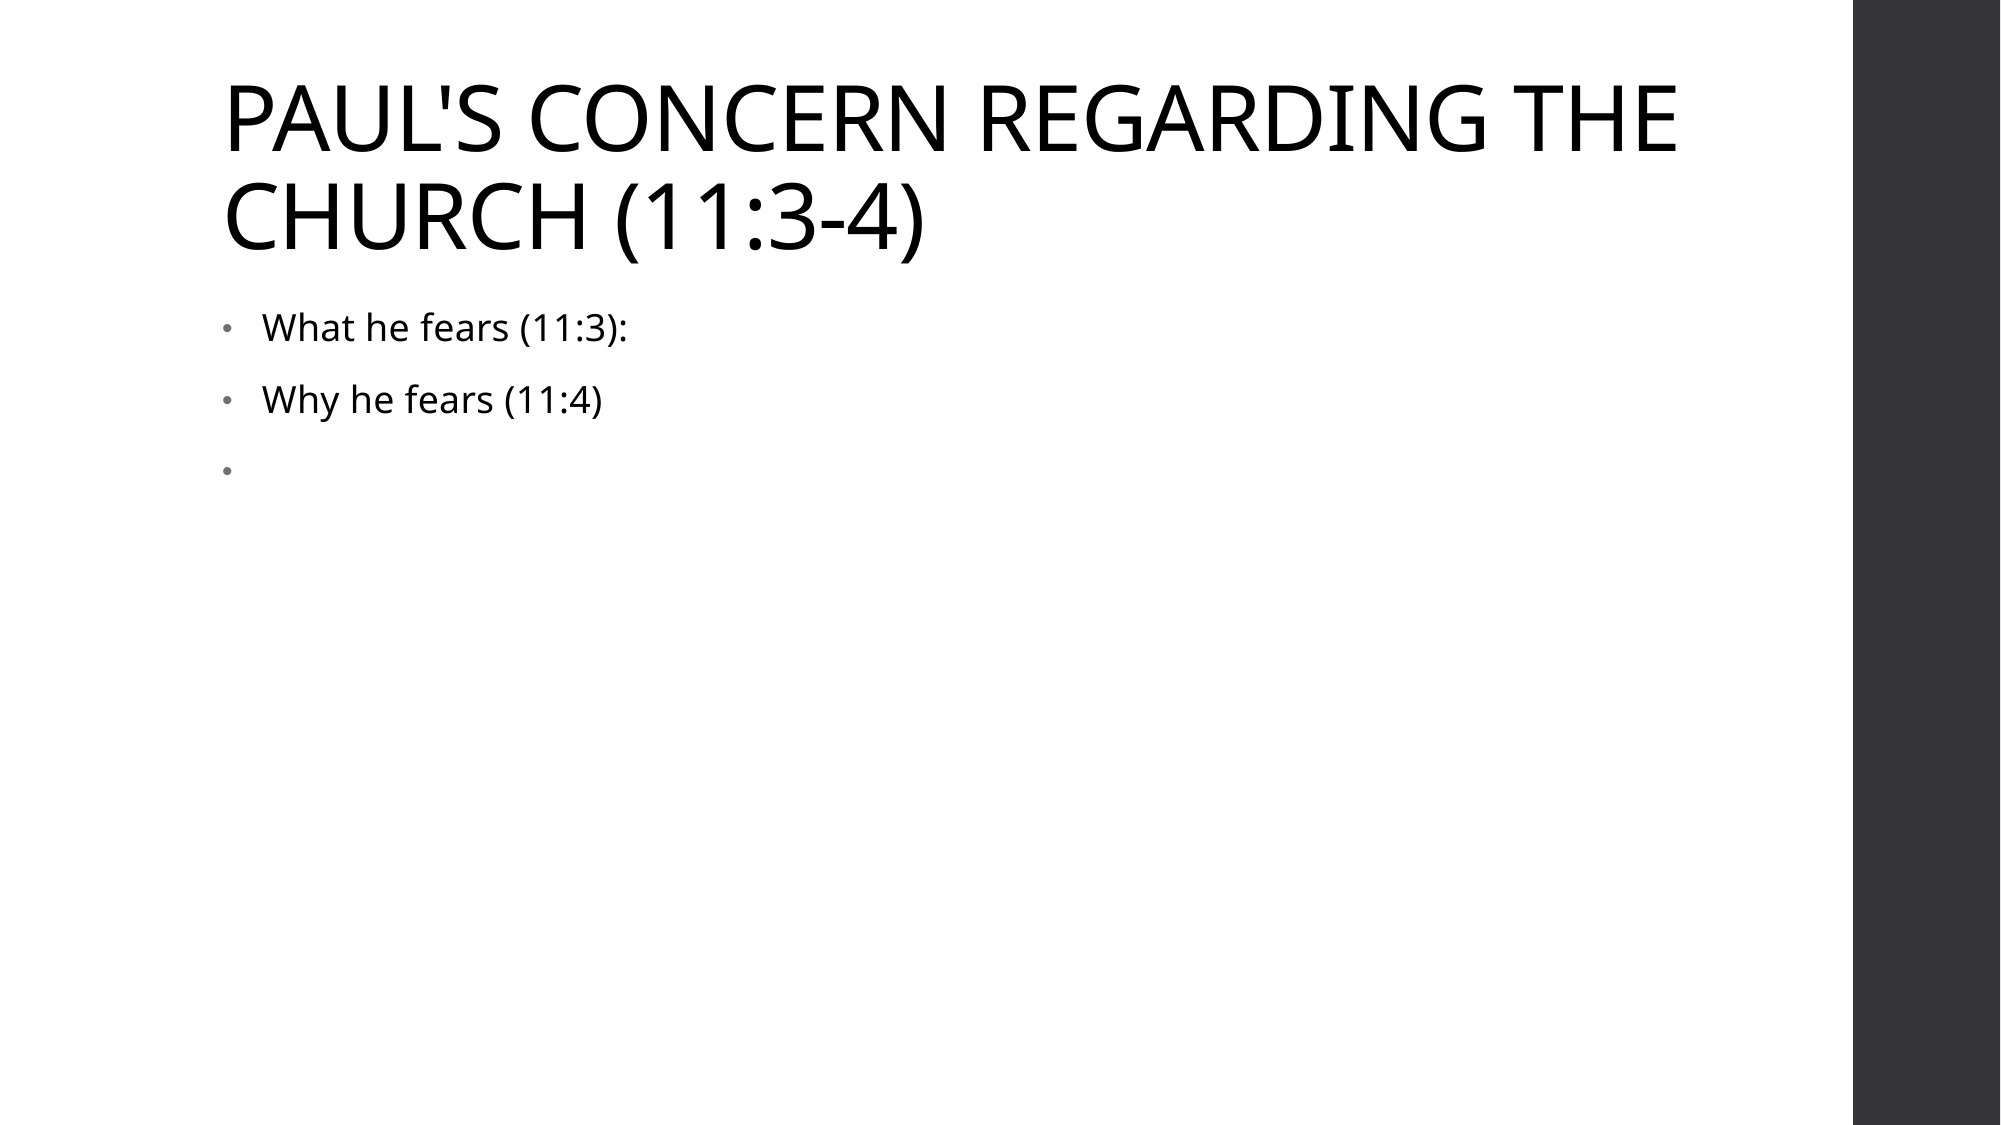

# PAUL'S CONCERN REGARDING THE CHURCH (11:3-4)
 What he fears (11:3):
 Why he fears (11:4)